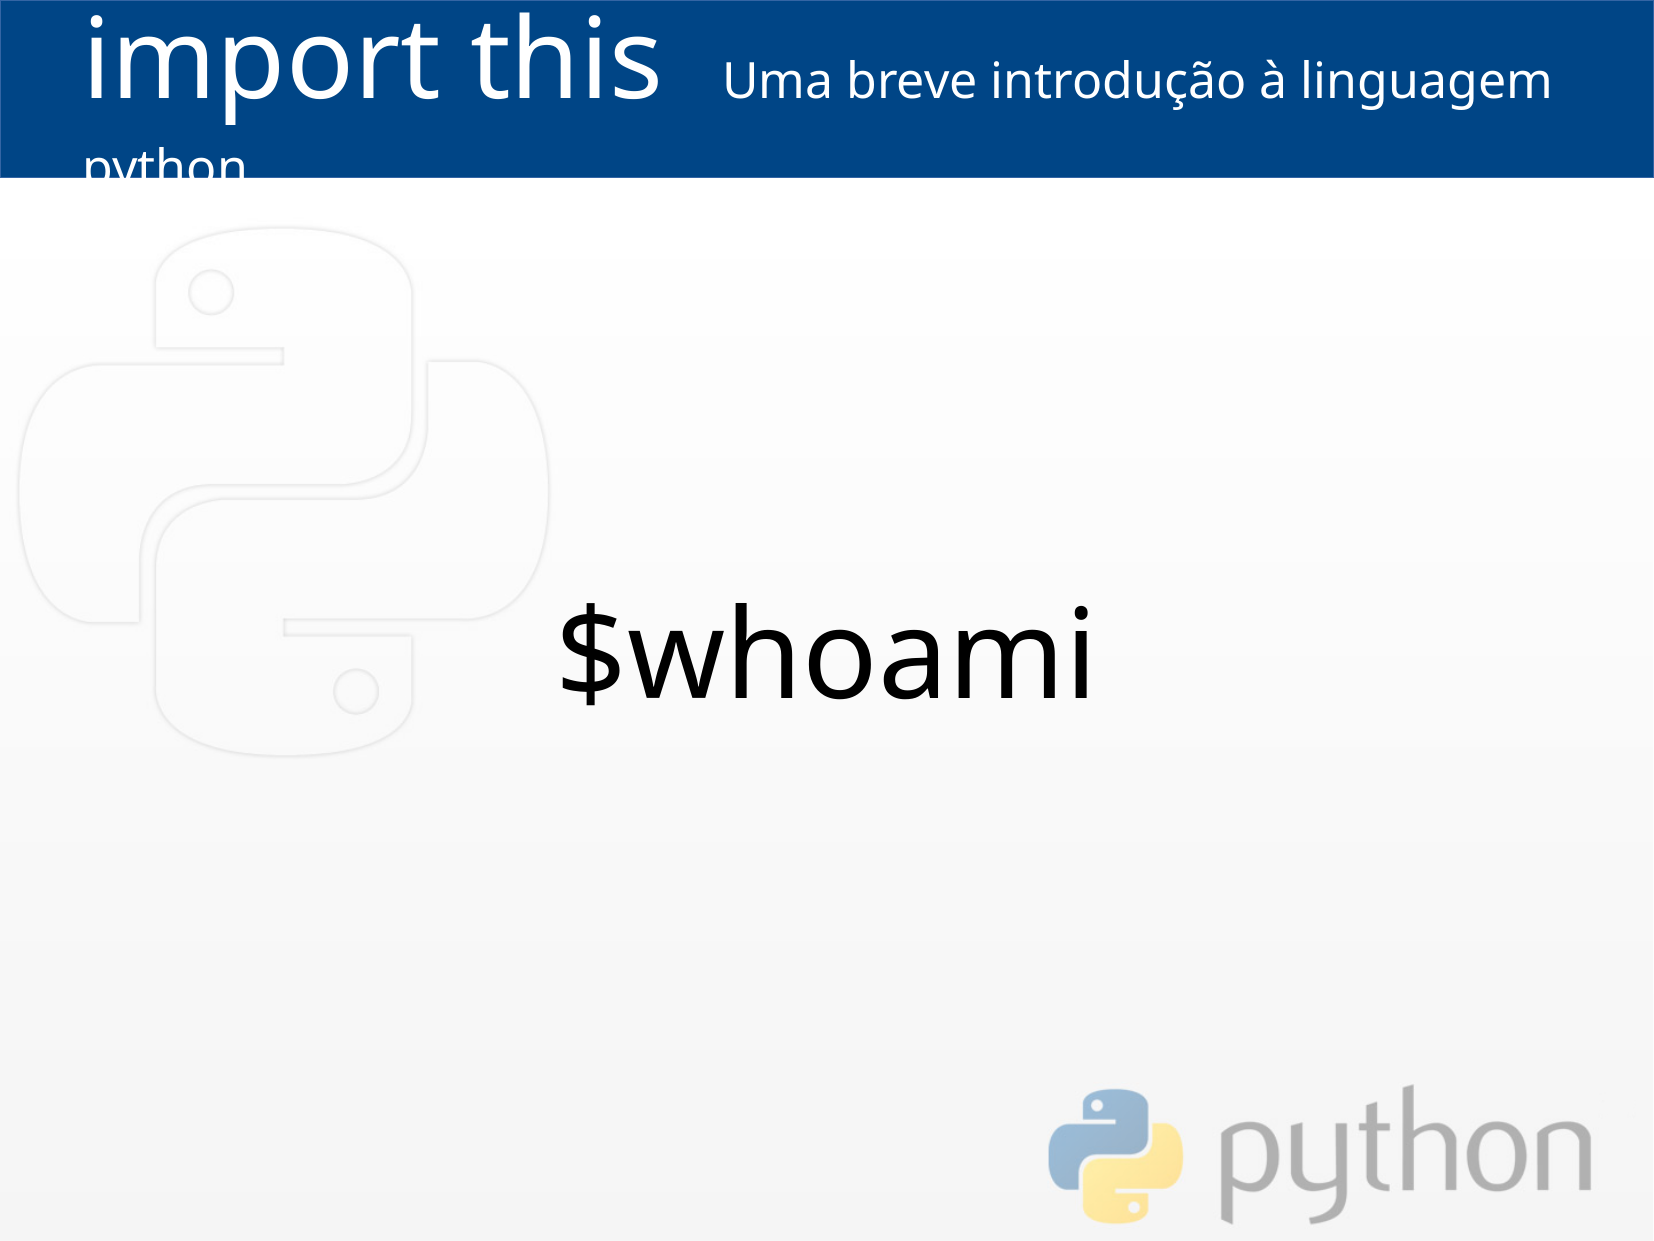

import this Uma breve introdução à linguagem python
# $whoami